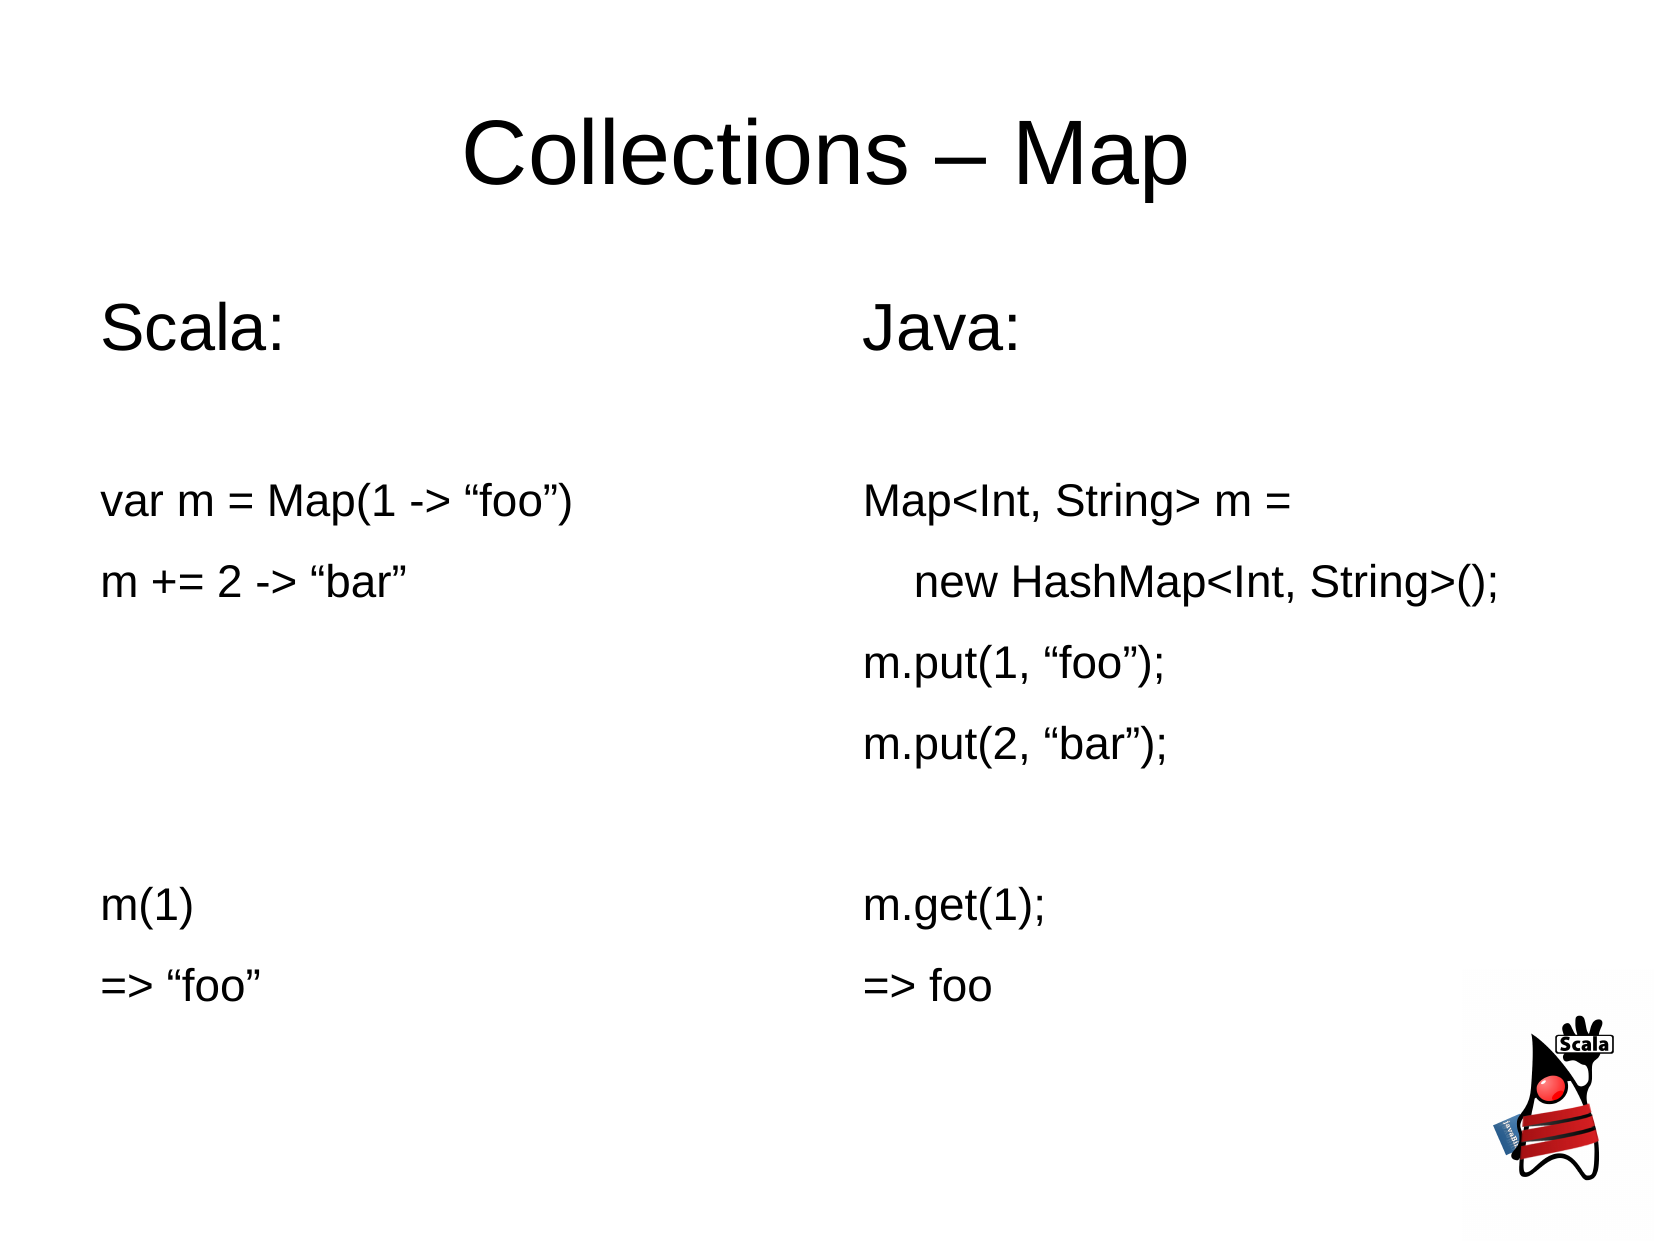

# Collections – Map
Scala:
var m = Map(1 -> “foo”)
m += 2 -> “bar”
m(1)
=> “foo”
Java:
Map<Int, String> m =
 new HashMap<Int, String>();
m.put(1, “foo”);
m.put(2, “bar”);
m.get(1);
=> foo